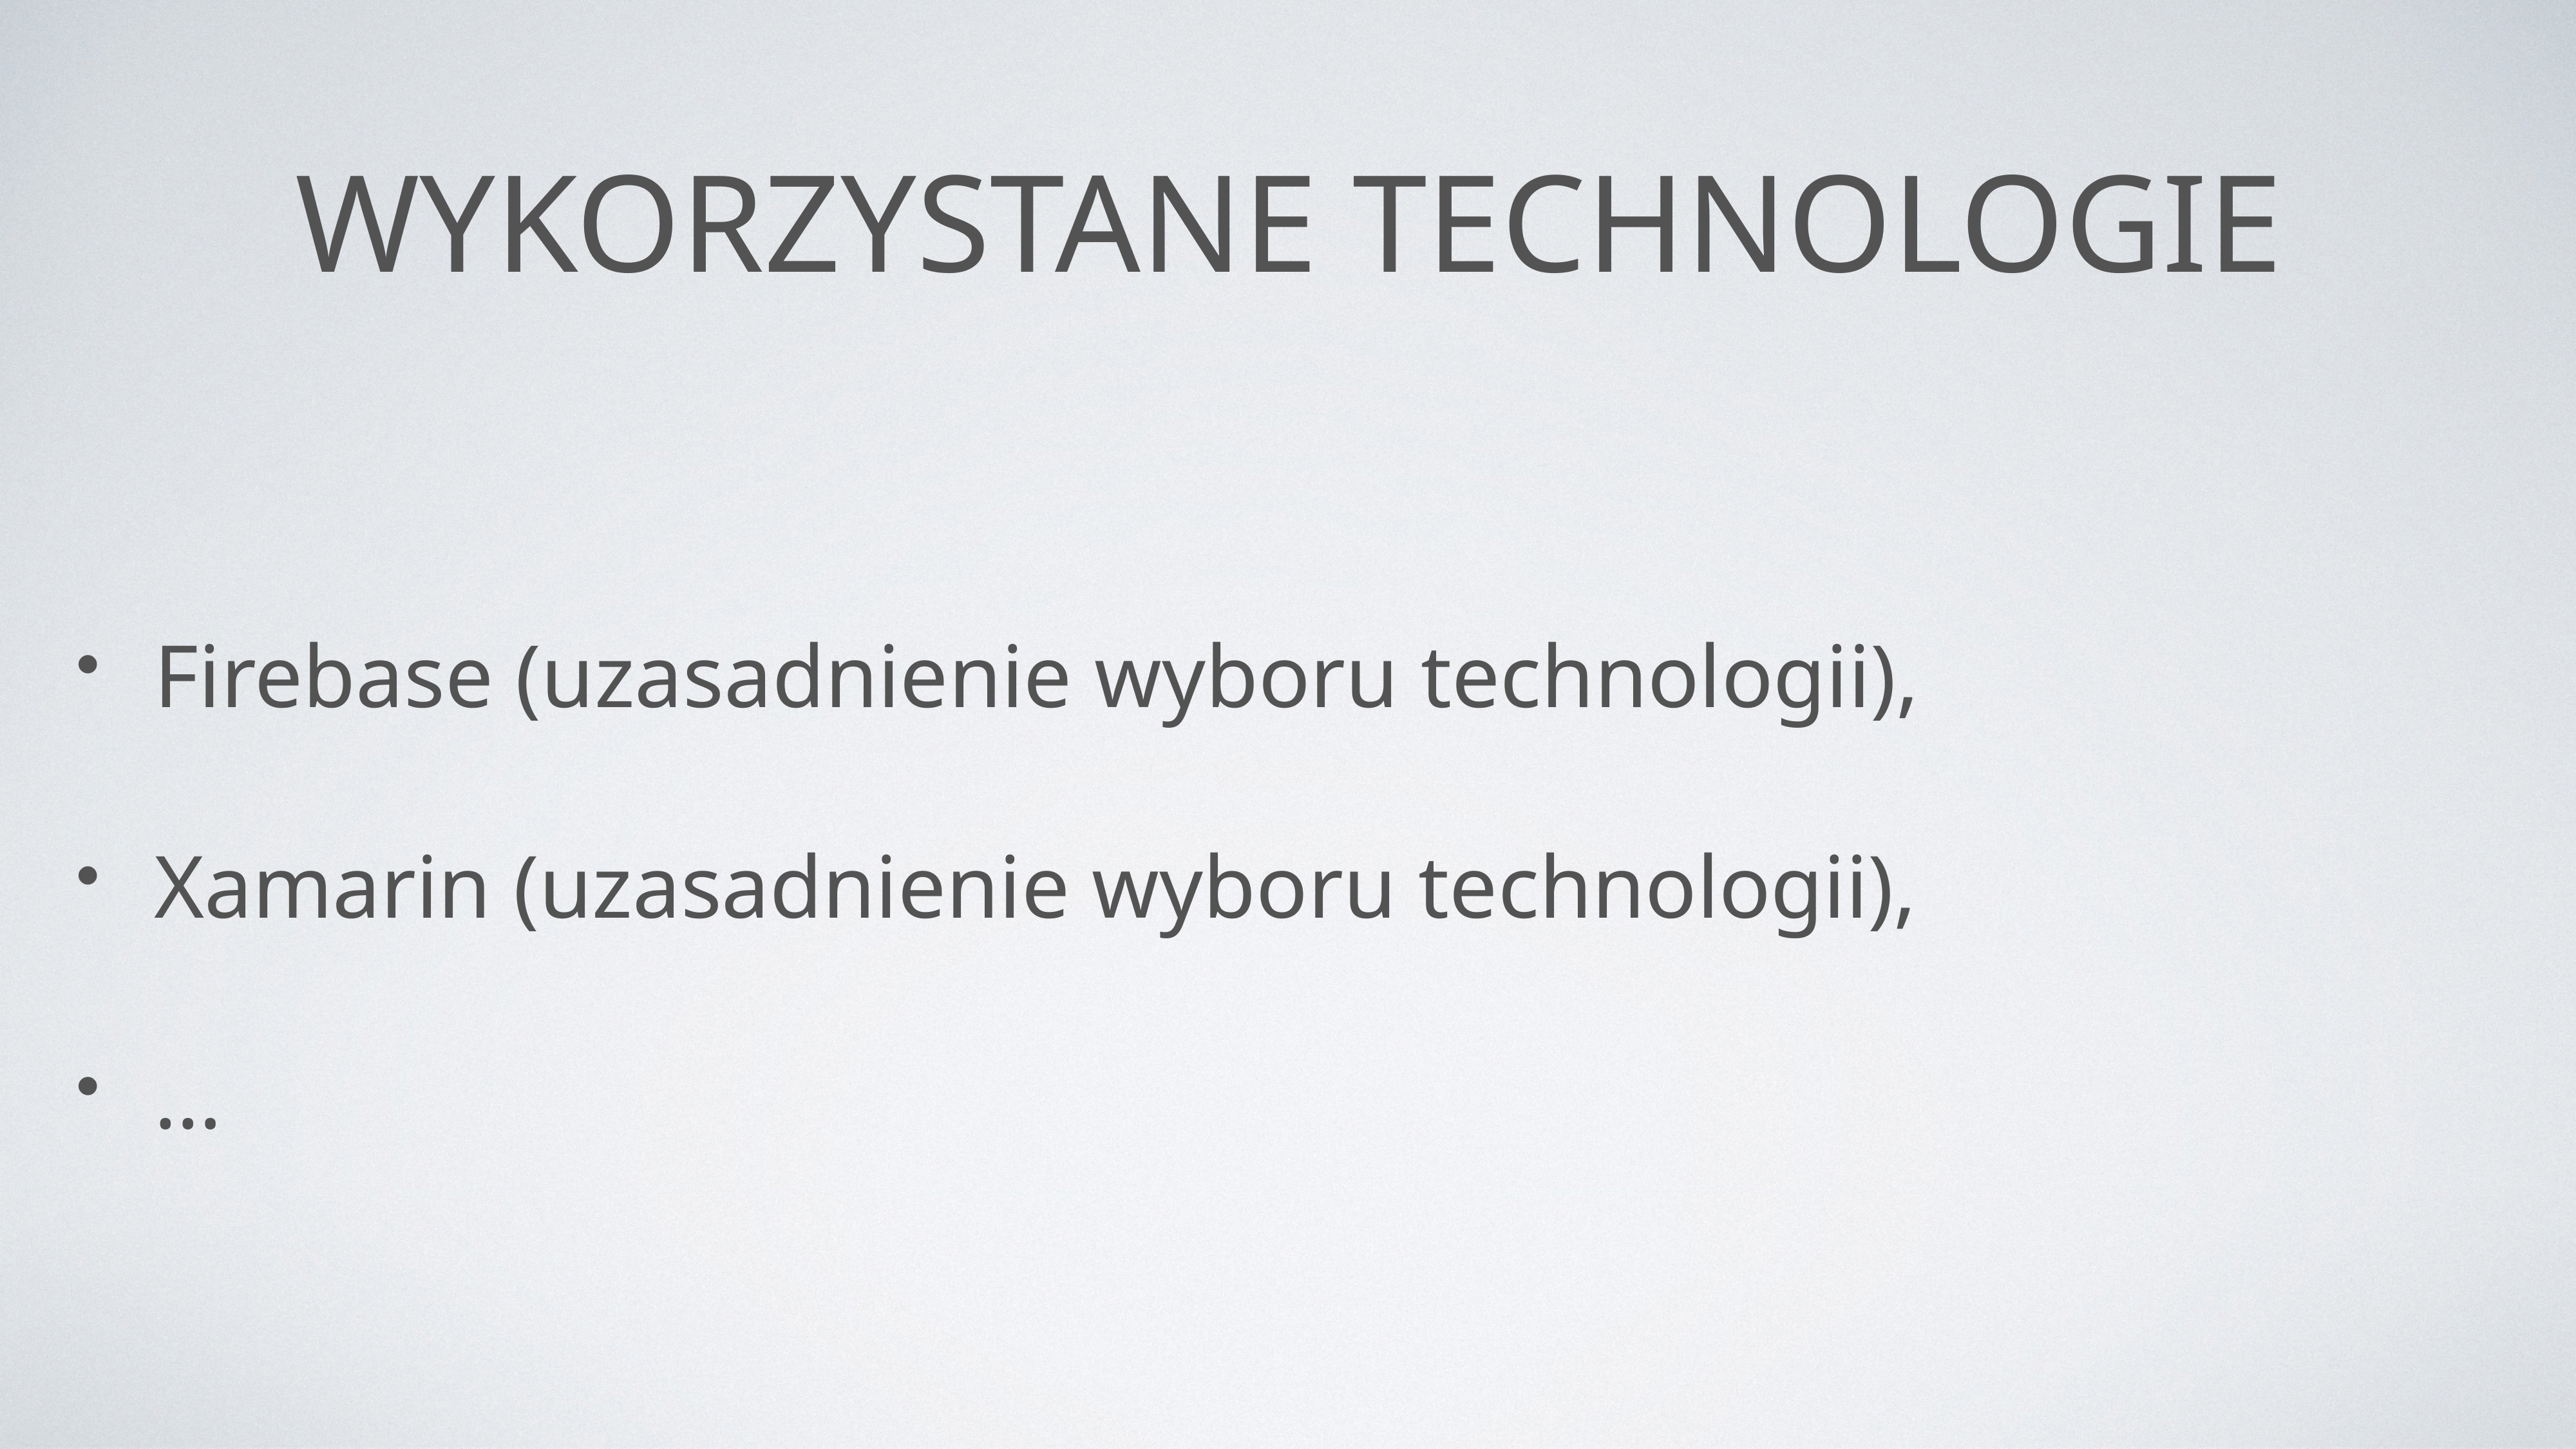

# Wykorzystane technologie
Firebase (uzasadnienie wyboru technologii),
Xamarin (uzasadnienie wyboru technologii),
…